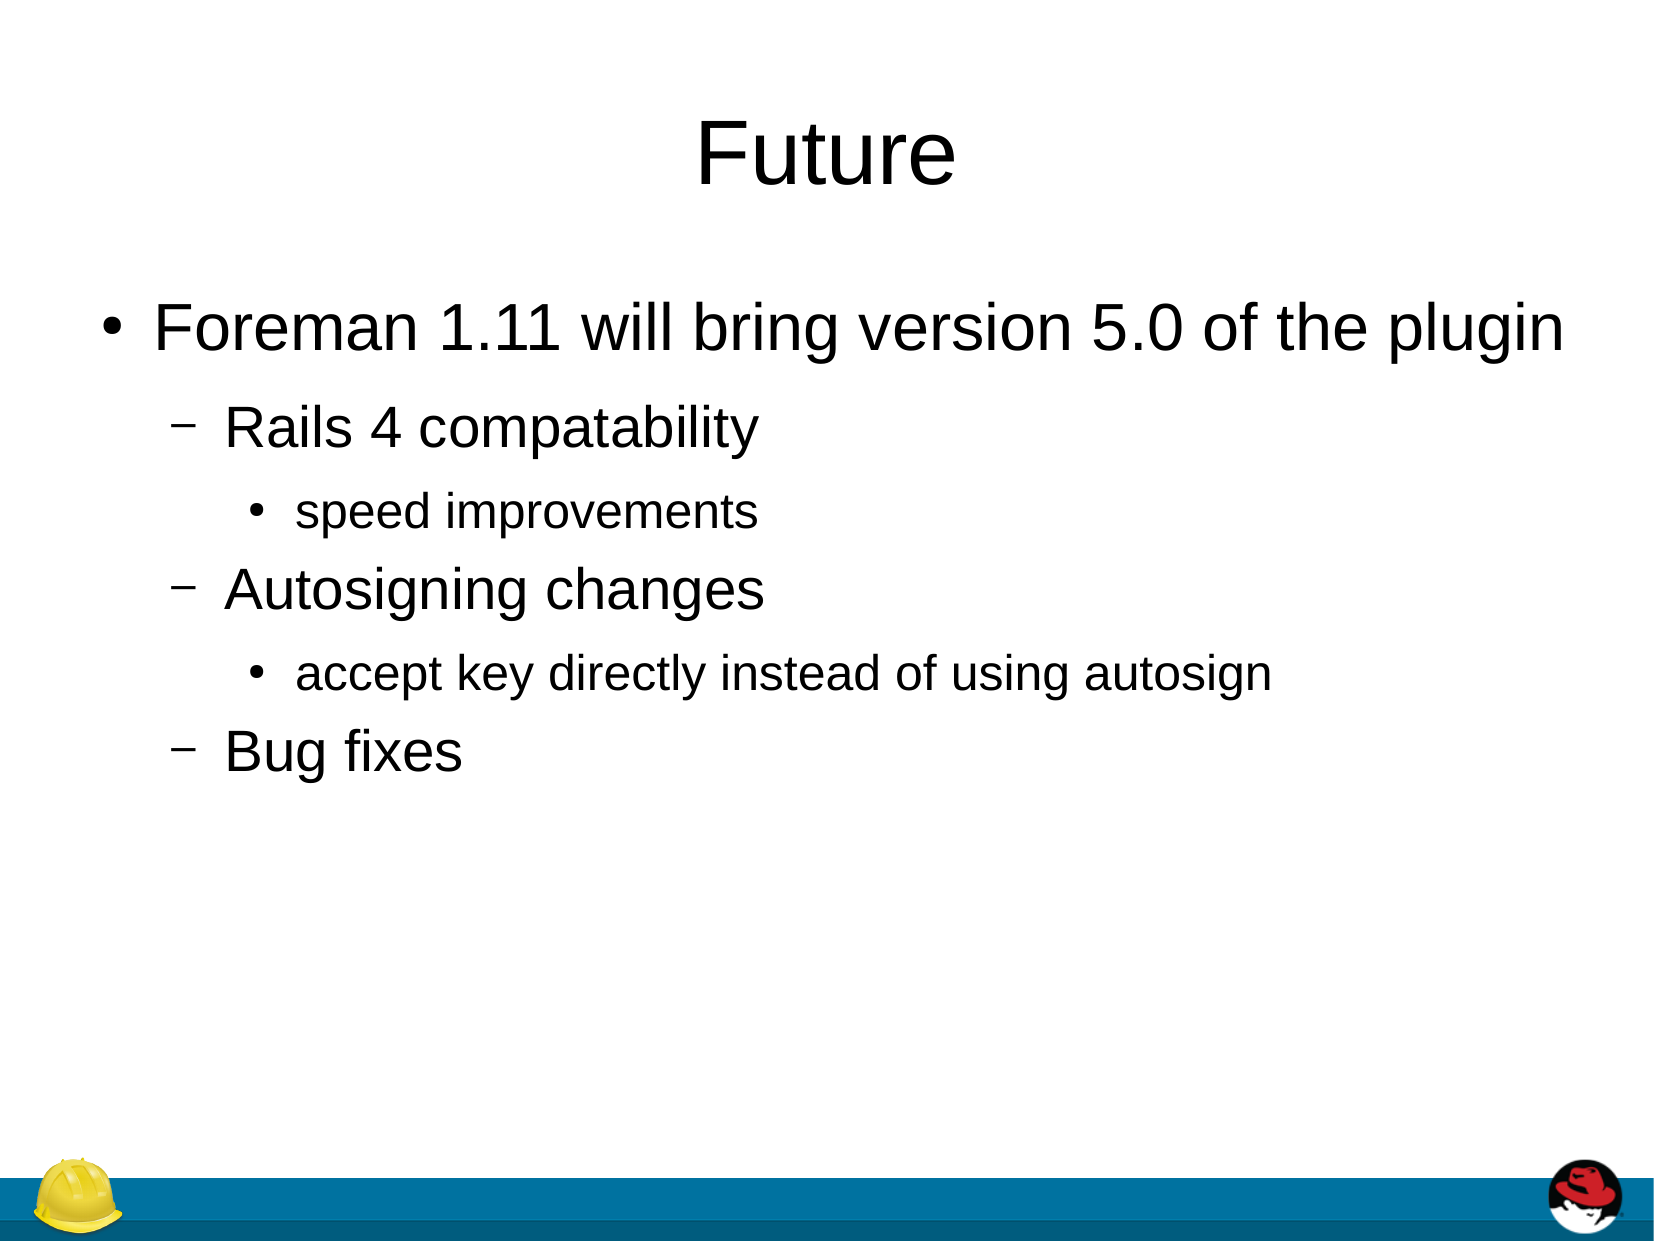

# Future
Foreman 1.11 will bring version 5.0 of the plugin
Rails 4 compatability
speed improvements
Autosigning changes
accept key directly instead of using autosign
Bug fixes